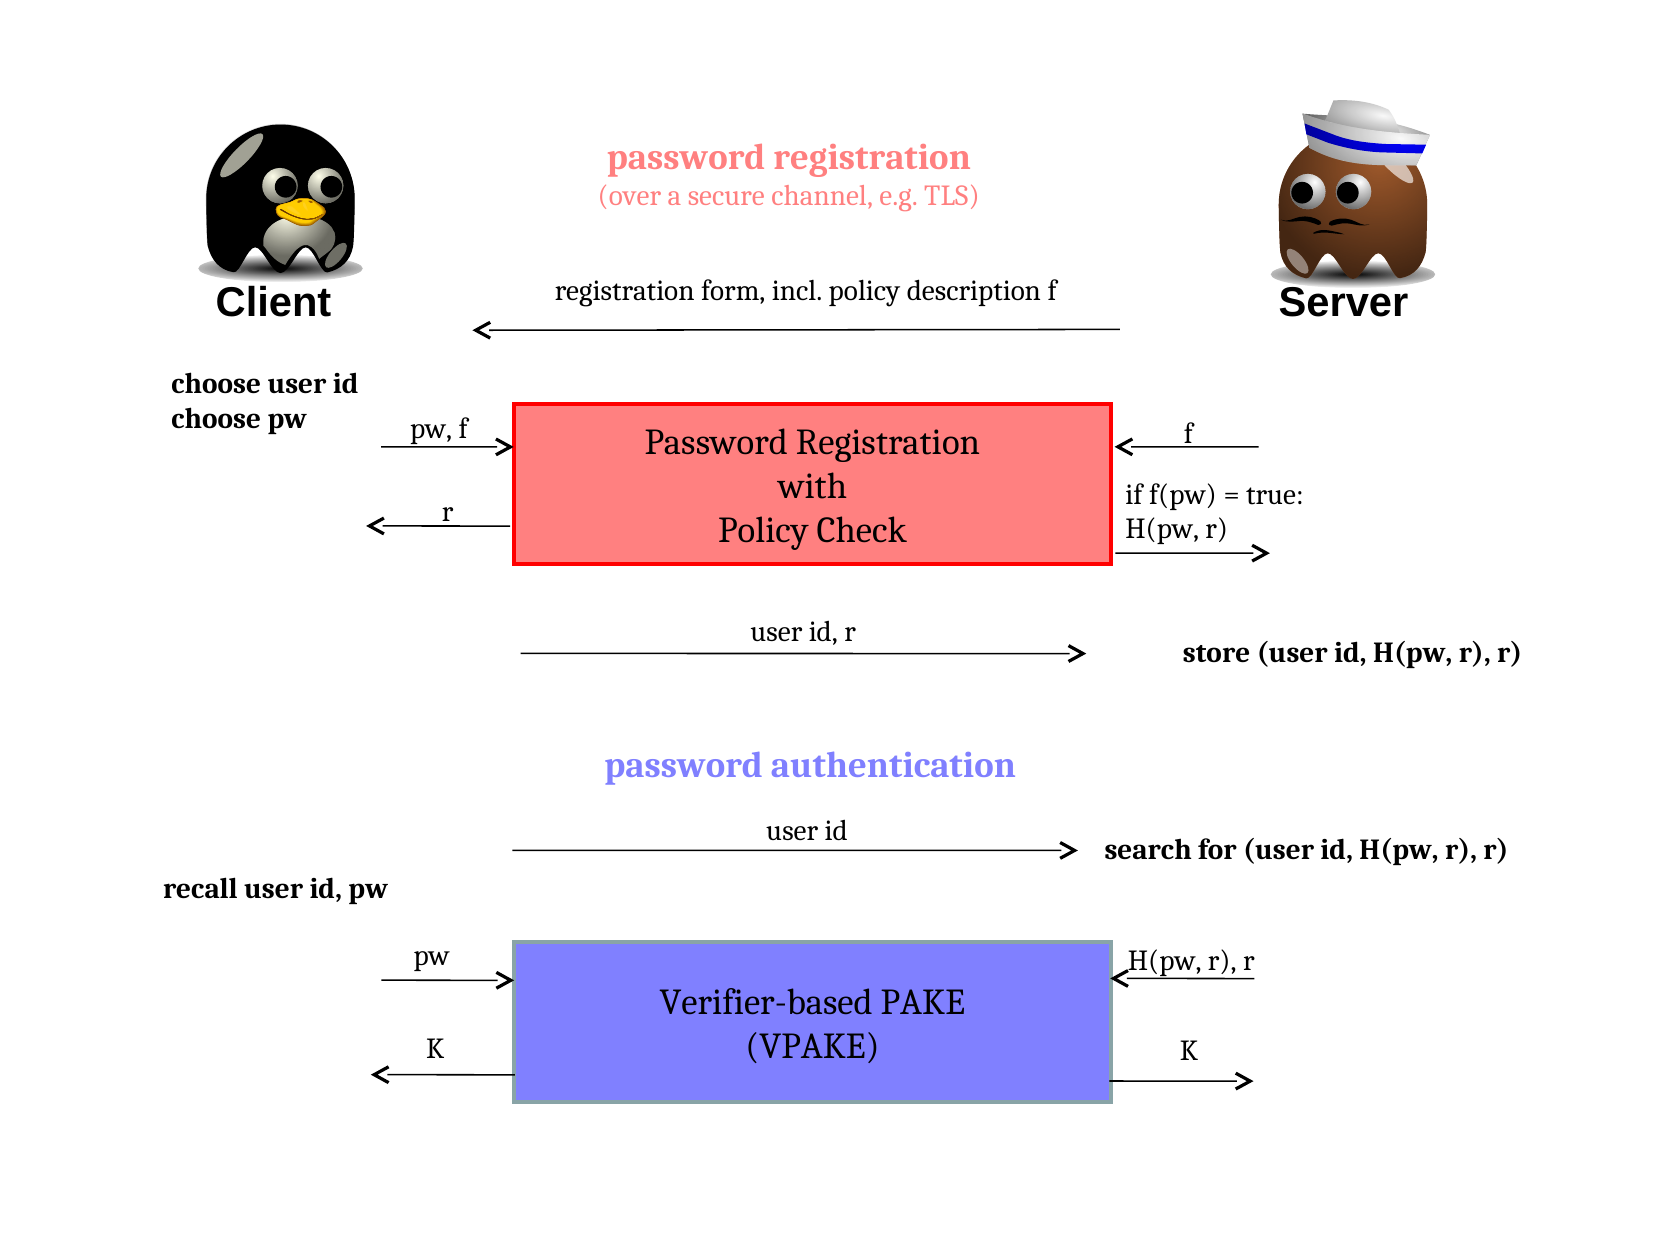

password registration
(over a secure channel, e.g. TLS)
registration form, incl. policy description f
Client
Server
choose user id
choose pw
pw, f
Password Registration
with
Policy Check
f
if f(pw) = true:
H(pw, r)
r
user id, r
store (user id, H(pw, r), r)
password authentication
user id
search for (user id, H(pw, r), r)
recall user id, pw
pw
H(pw, r), r
Verifier-based PAKE
(VPAKE)
K
K